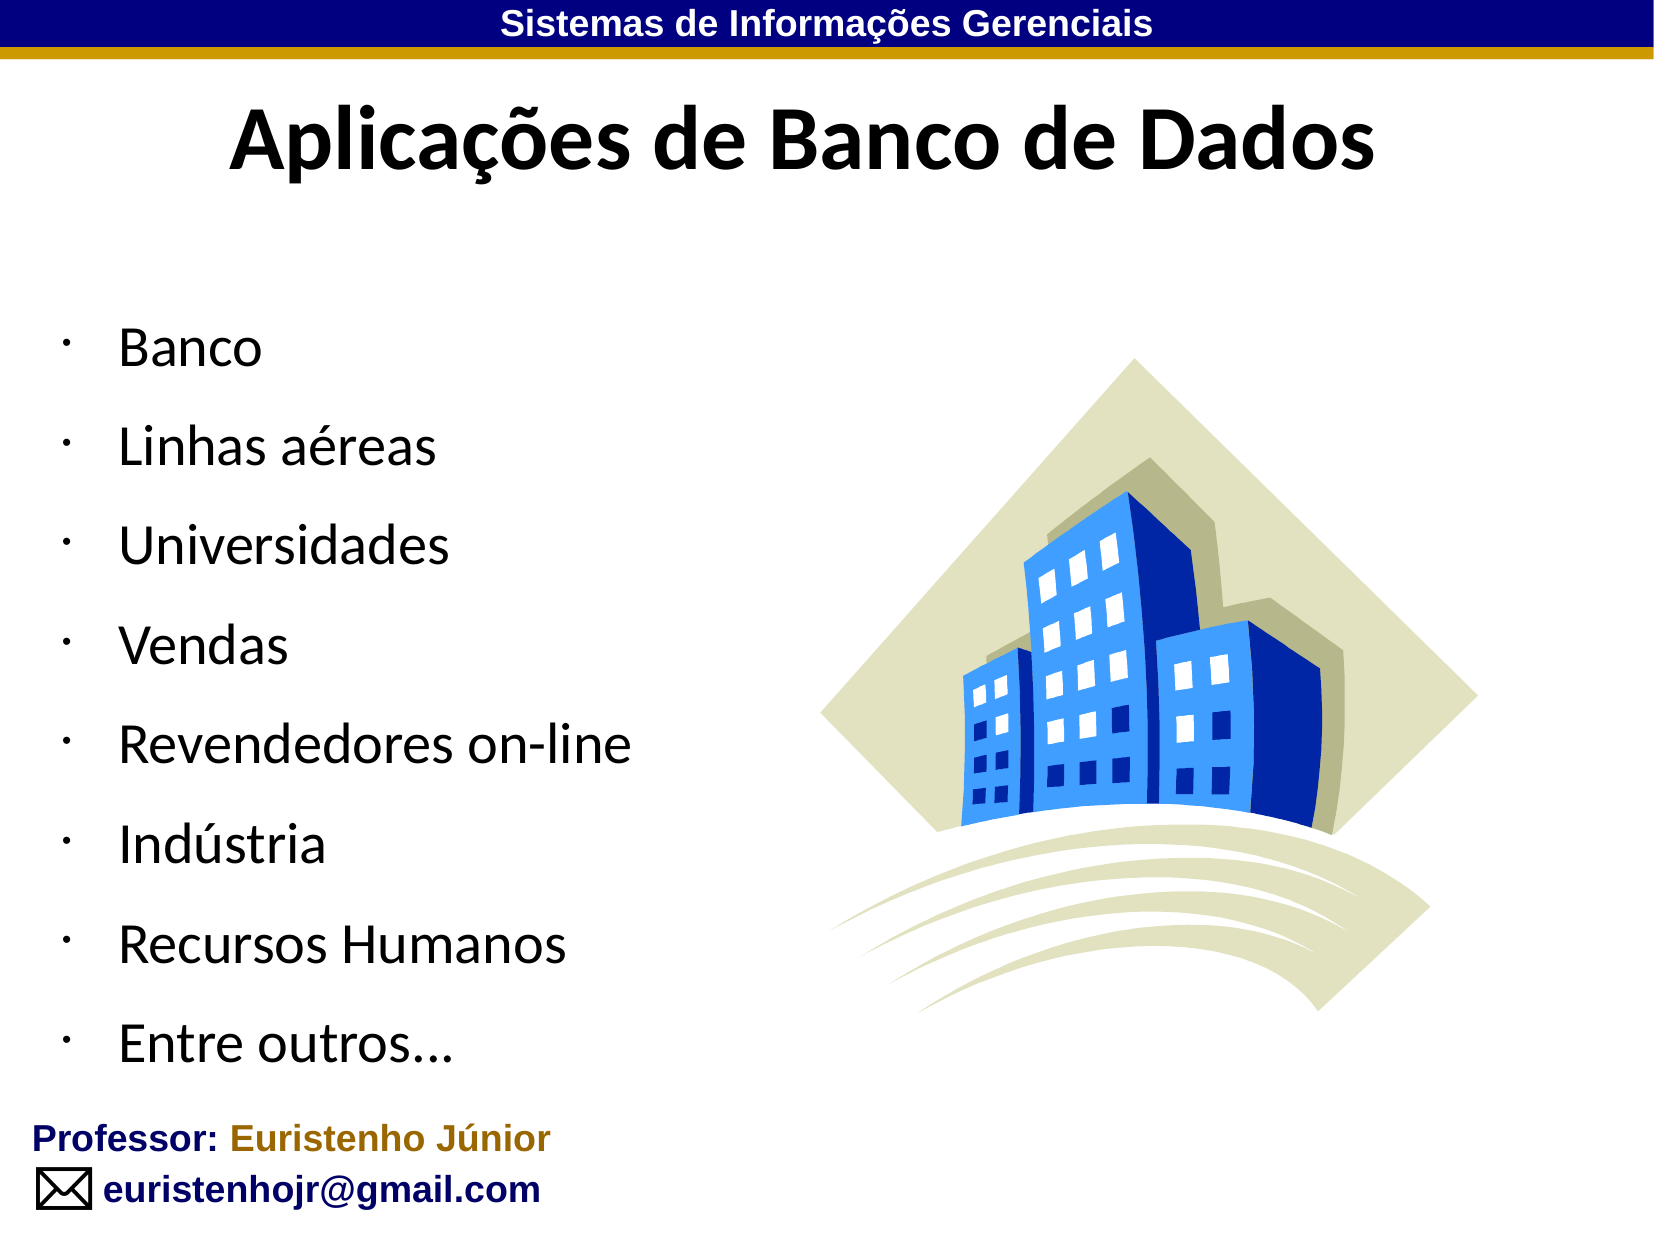

Empreendedorismo
Sistemas de Informações Gerenciais
# Aplicações de Banco de Dados
Banco
Linhas aéreas
Universidades
Vendas
Revendedores on-line
Indústria
Recursos Humanos
Entre outros...
Professor: Euristenho Júnior
euristenhojr@gmail.com